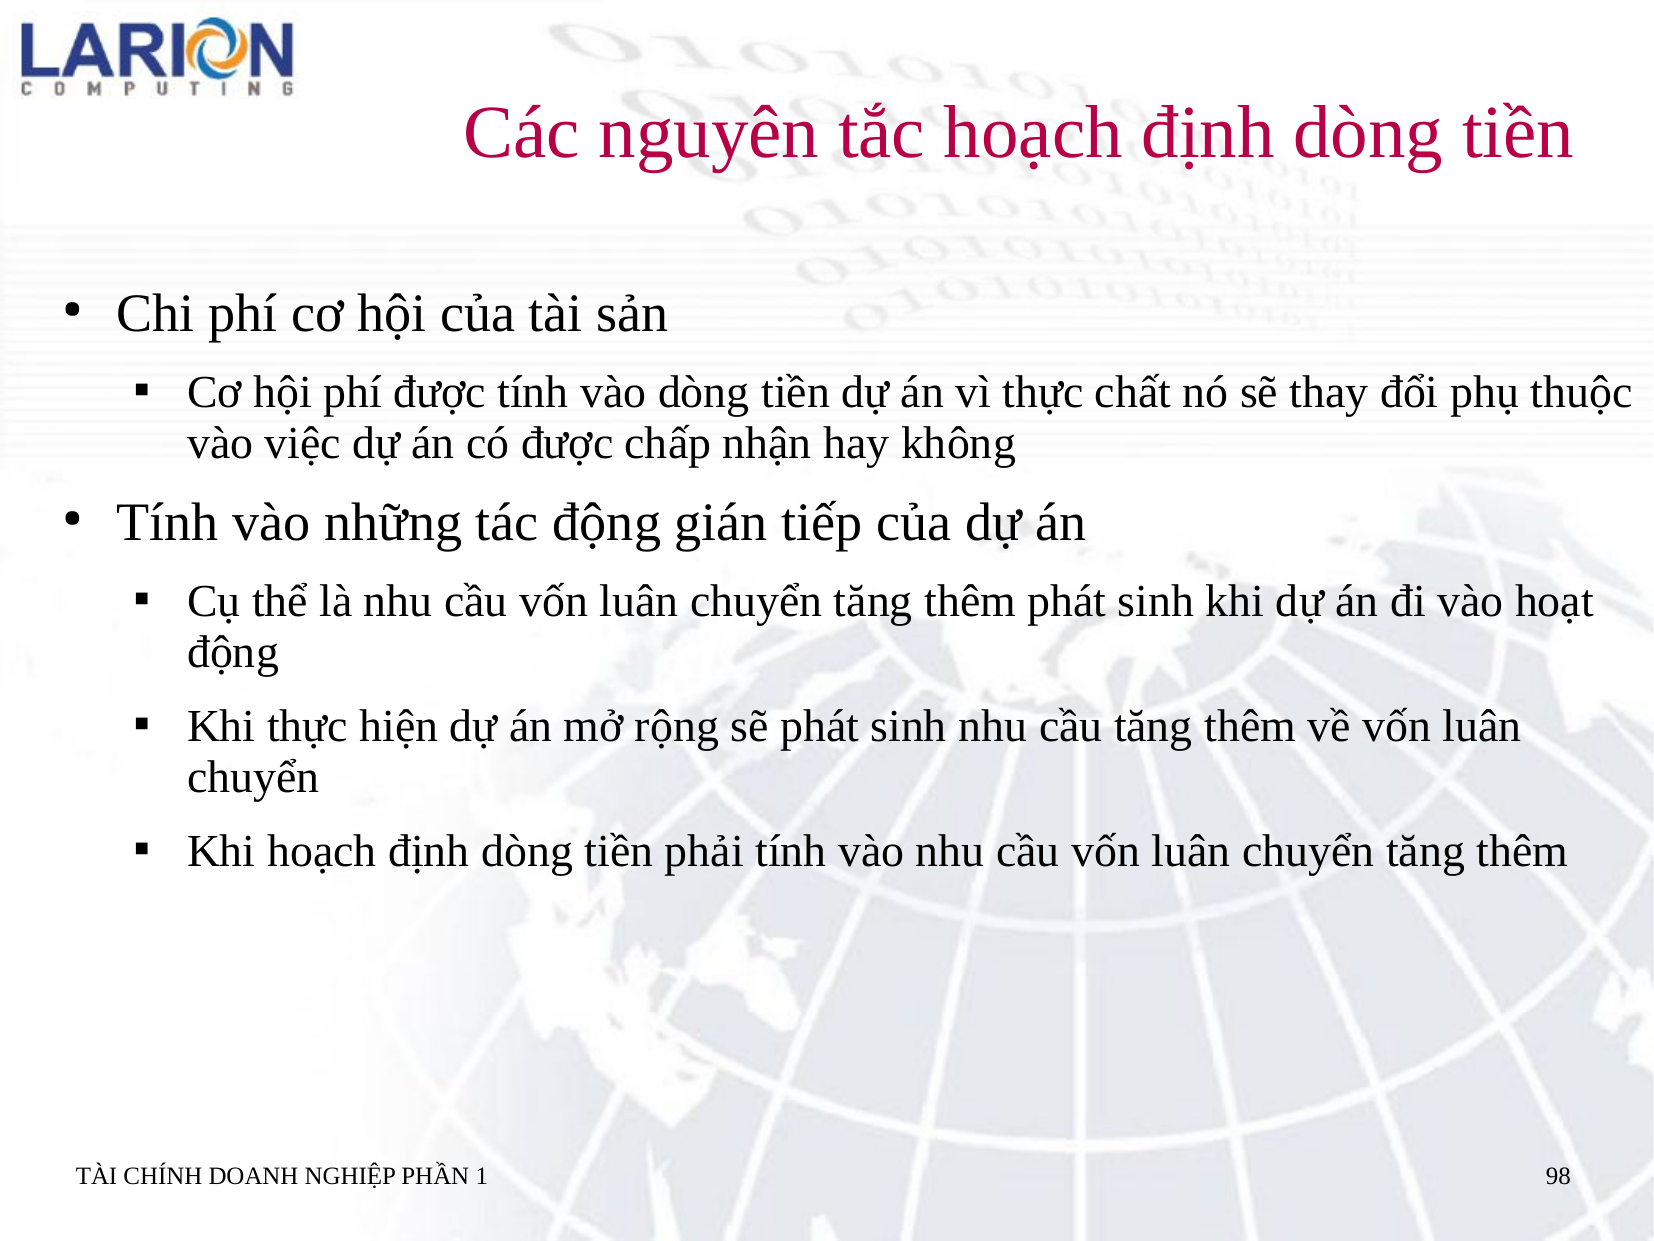

# Các nguyên tắc hoạch định dòng tiền
Chi phí cơ hội của tài sản
Cơ hội phí được tính vào dòng tiền dự án vì thực chất nó sẽ thay đổi phụ thuộc vào việc dự án có được chấp nhận hay không
Tính vào những tác động gián tiếp của dự án
Cụ thể là nhu cầu vốn luân chuyển tăng thêm phát sinh khi dự án đi vào hoạt động
Khi thực hiện dự án mở rộng sẽ phát sinh nhu cầu tăng thêm về vốn luân chuyển
Khi hoạch định dòng tiền phải tính vào nhu cầu vốn luân chuyển tăng thêm
TÀI CHÍNH DOANH NGHIỆP PHẦN 1
98